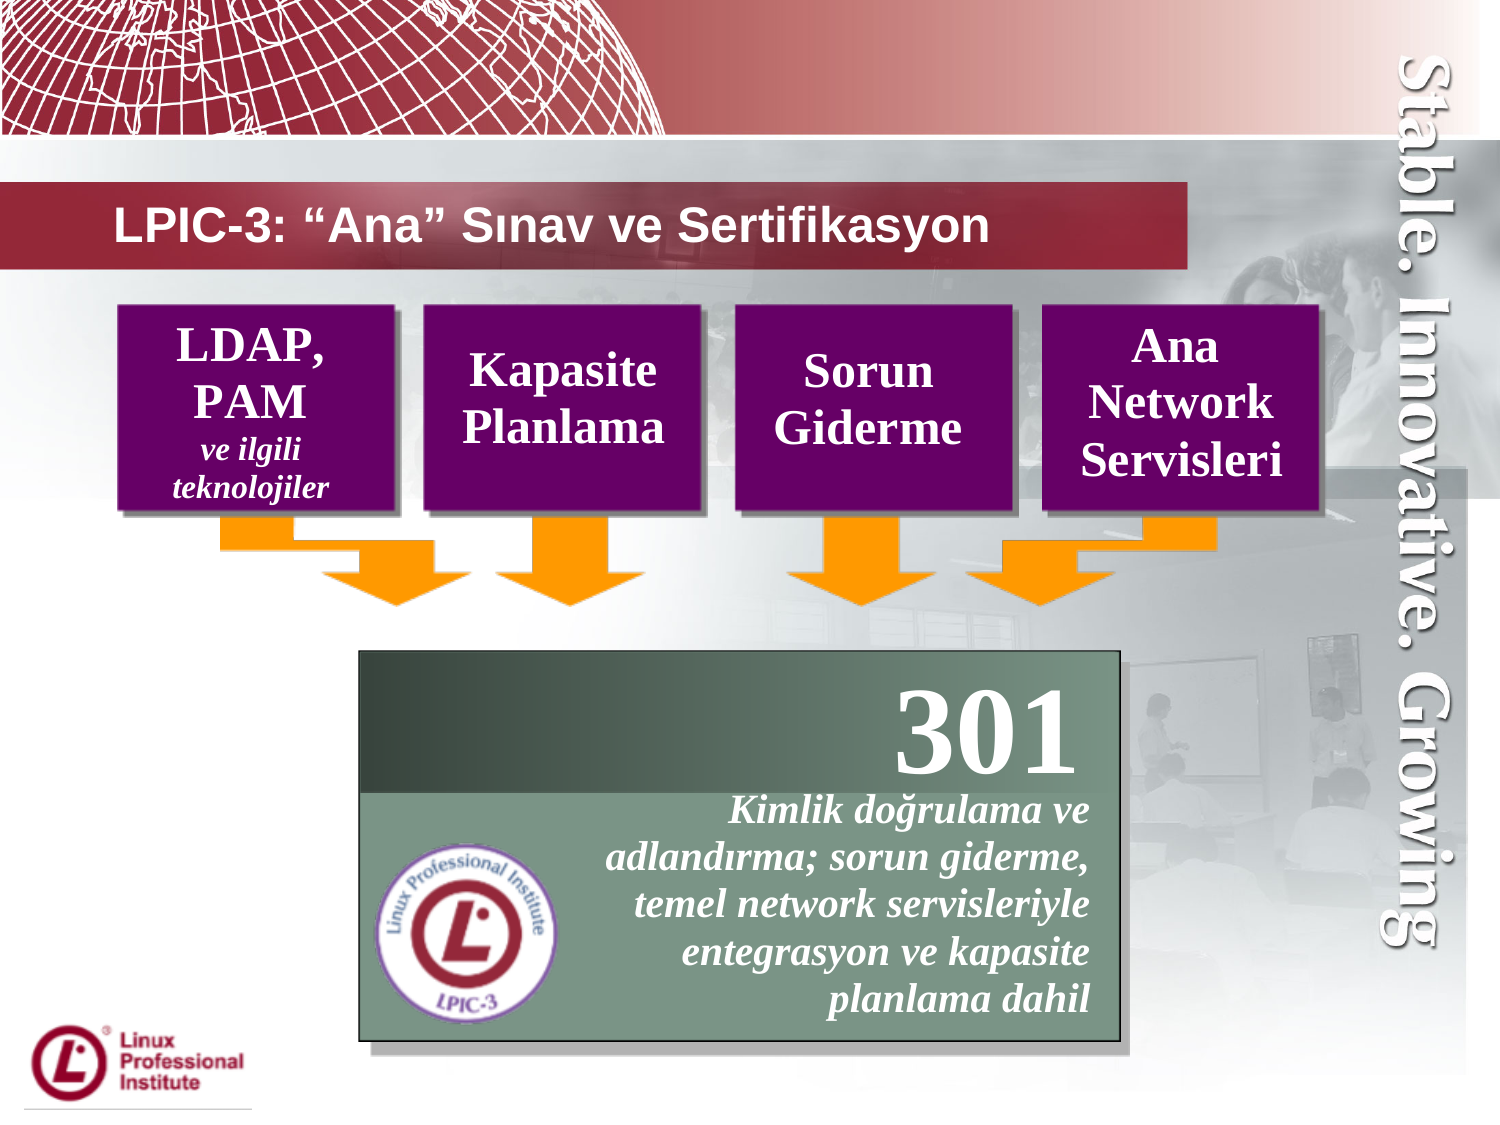

LPIC-3: “Ana” Sınav ve Sertifikasyon
LDAP, PAM
ve ilgili teknolojiler
Ana
Network
Servisleri
Kapasite
Planlama
Sorun
Giderme
301
Kimlik doğrulama ve adlandırma; sorun giderme, temel network servisleriyle entegrasyon ve kapasite planlama dahil